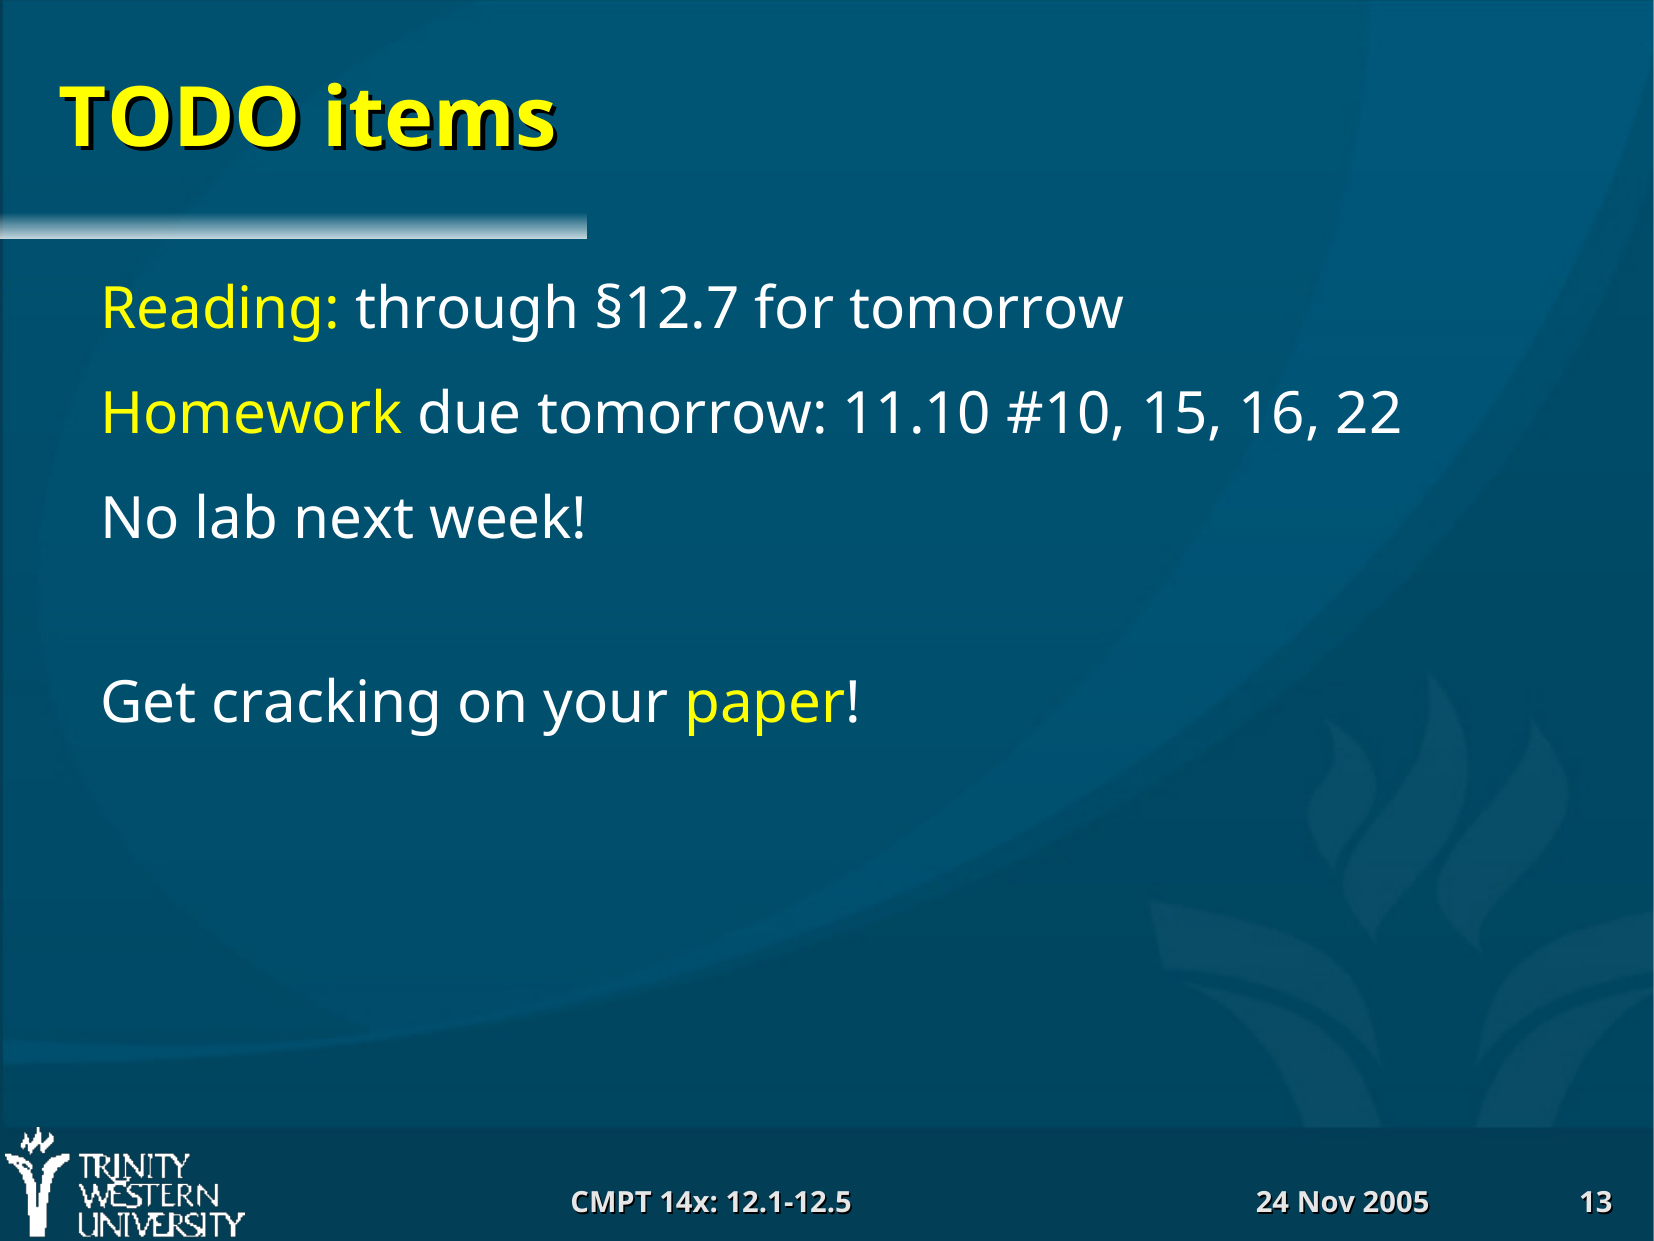

# TODO items
Reading: through §12.7 for tomorrow
Homework due tomorrow: 11.10 #10, 15, 16, 22
No lab next week!
Get cracking on your paper!
CMPT 14x: 12.1-12.5
24 Nov 2005
13